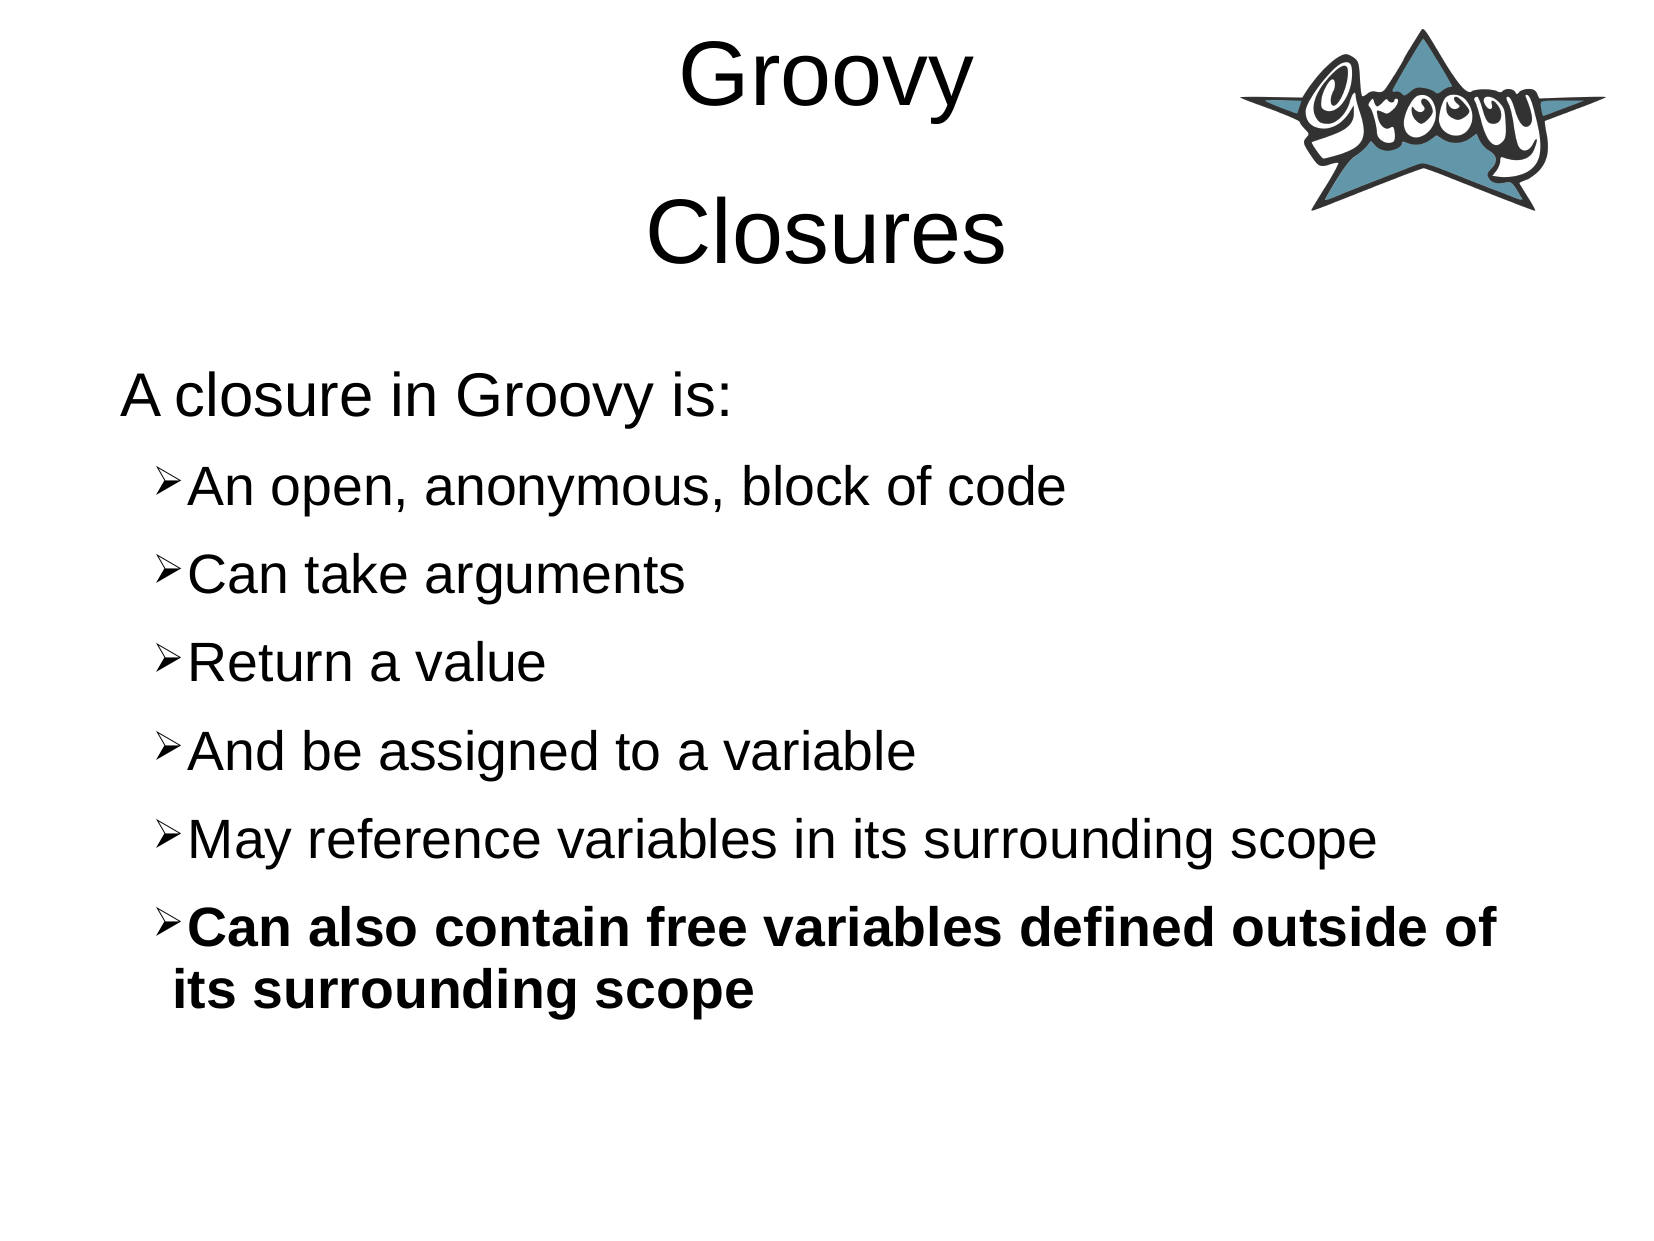

# Groovy Closures
A closure in Groovy is:
 An open, anonymous, block of code
 Can take arguments
 Return a value
 And be assigned to a variable
 May reference variables in its surrounding scope
 Can also contain free variables defined outside of its surrounding scope